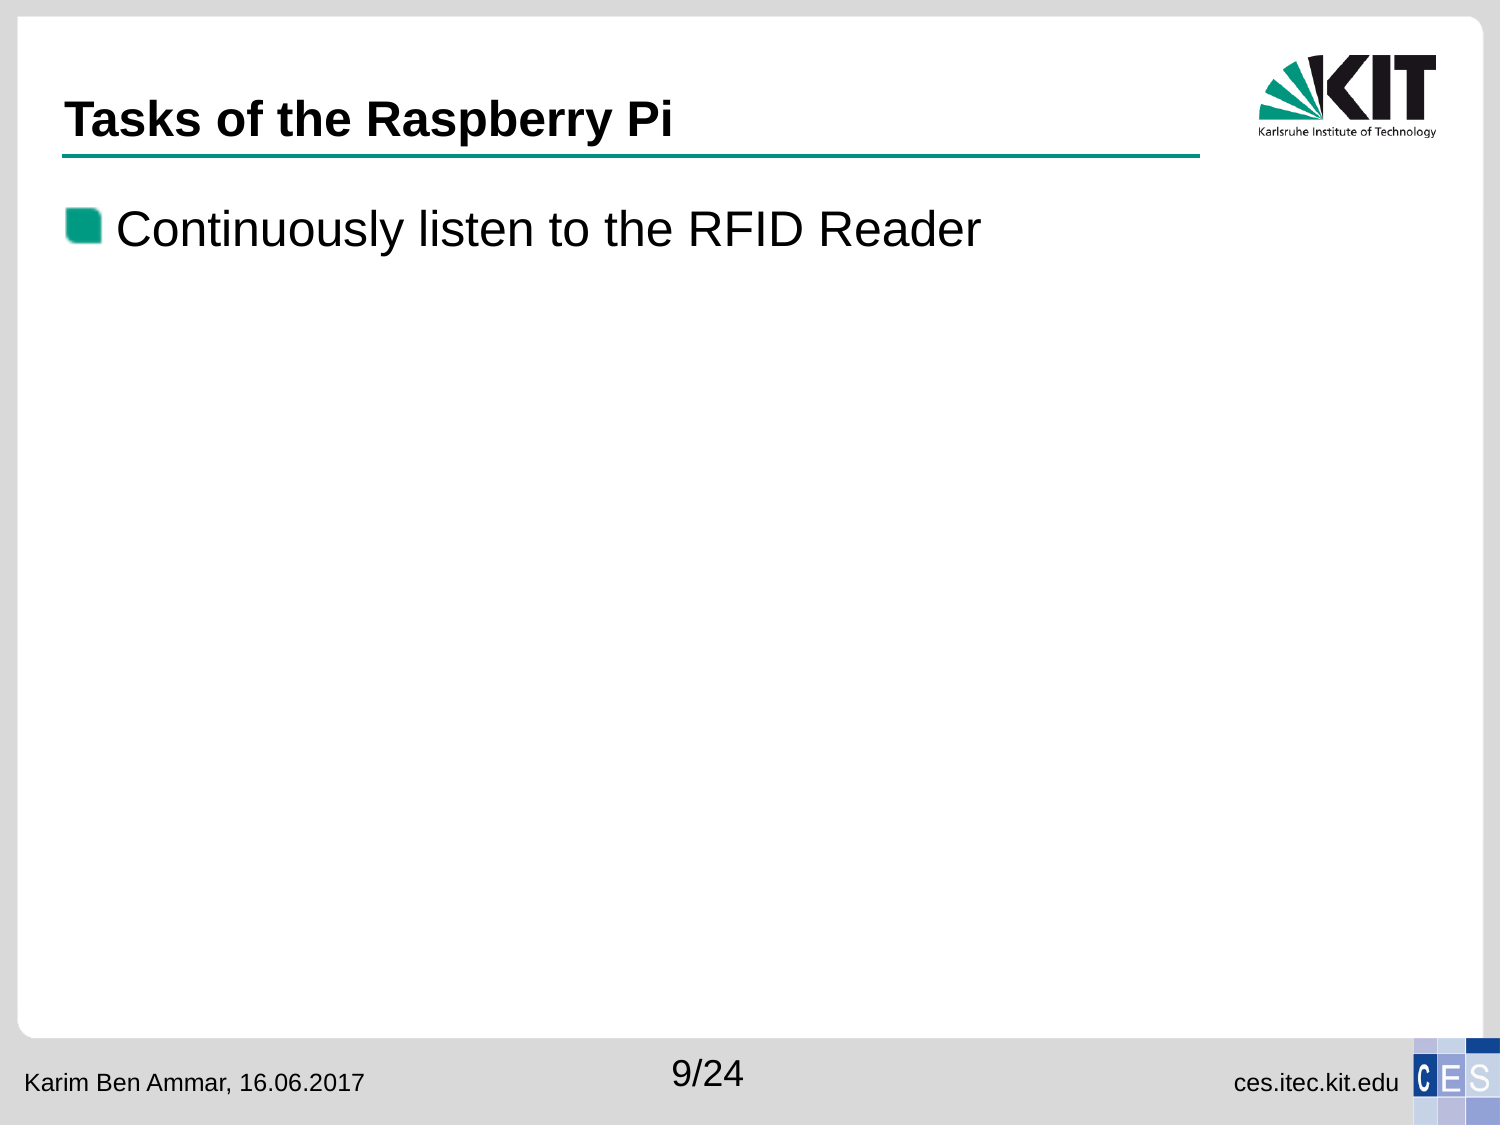

# Tasks of the Raspberry Pi
Continuously listen to the RFID Reader
9/24